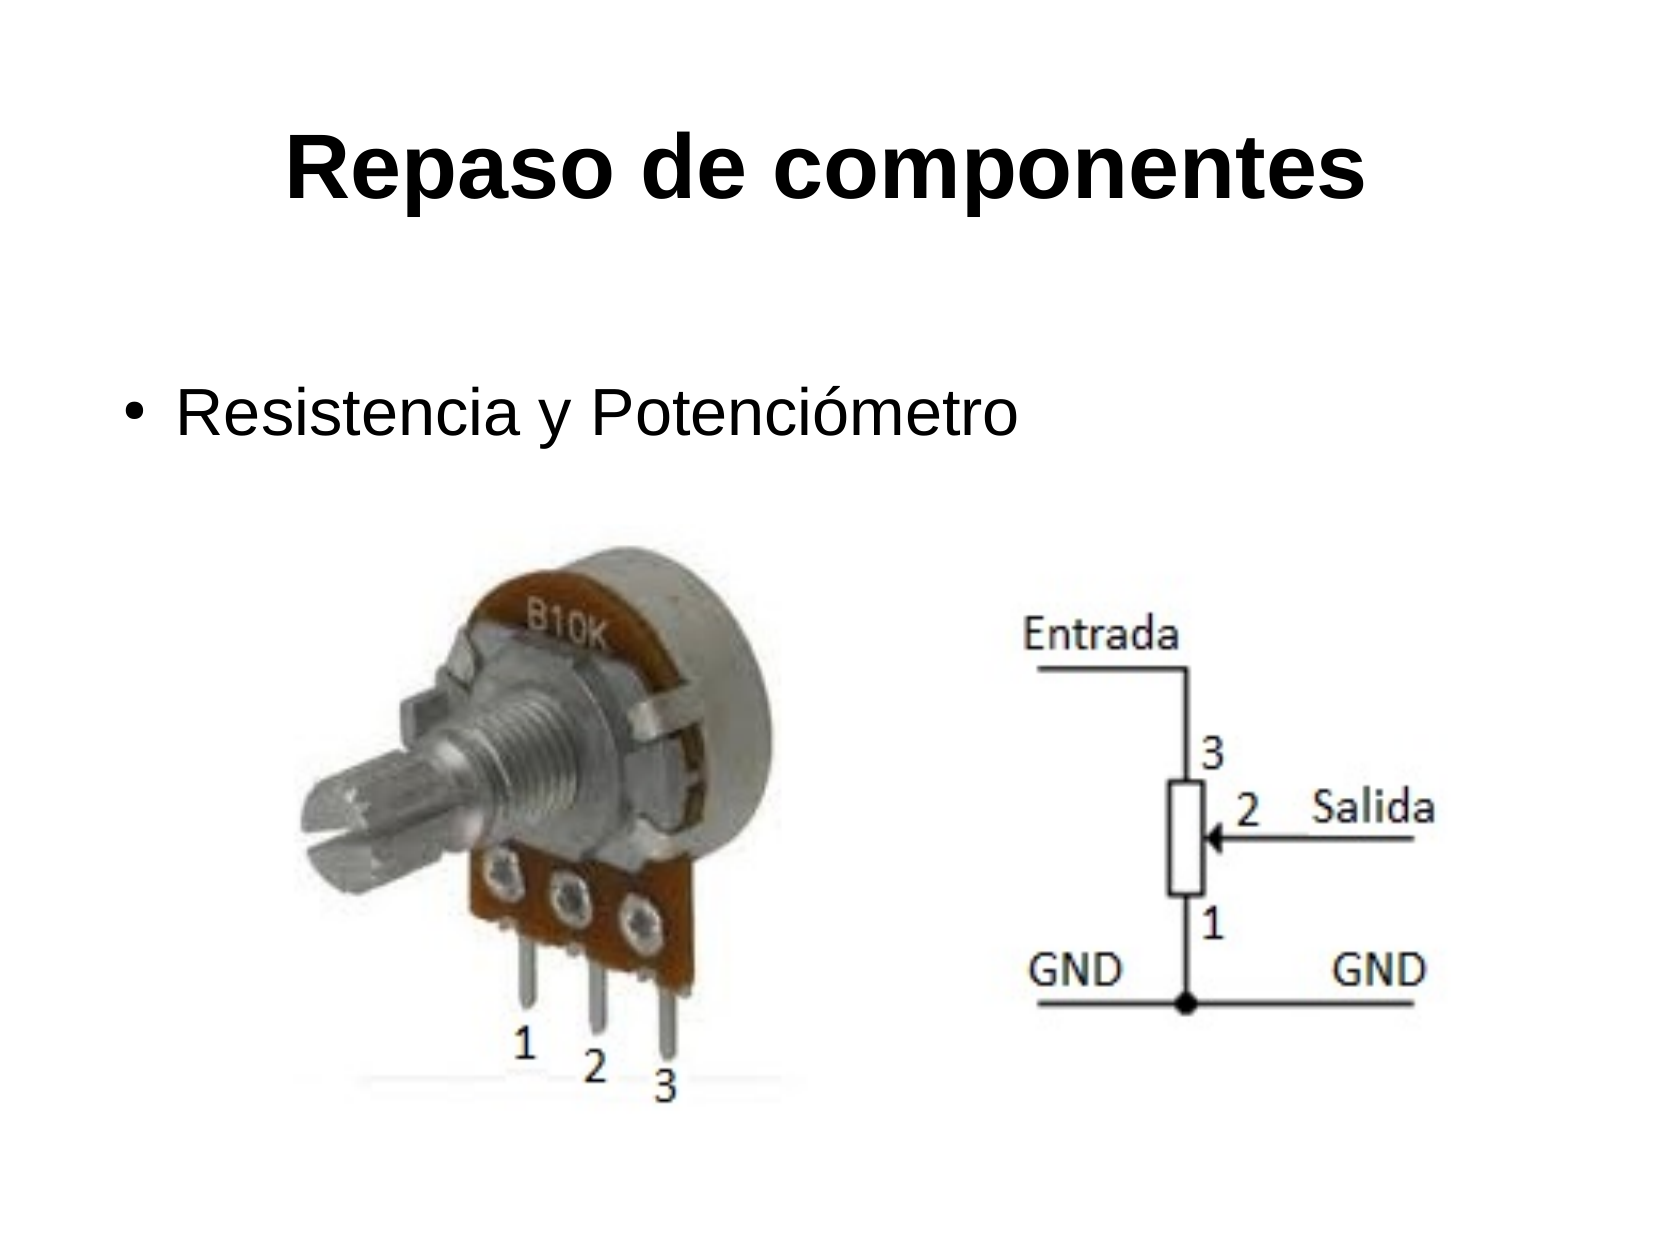

# Repaso de componentes
Resistencia y Potenciómetro